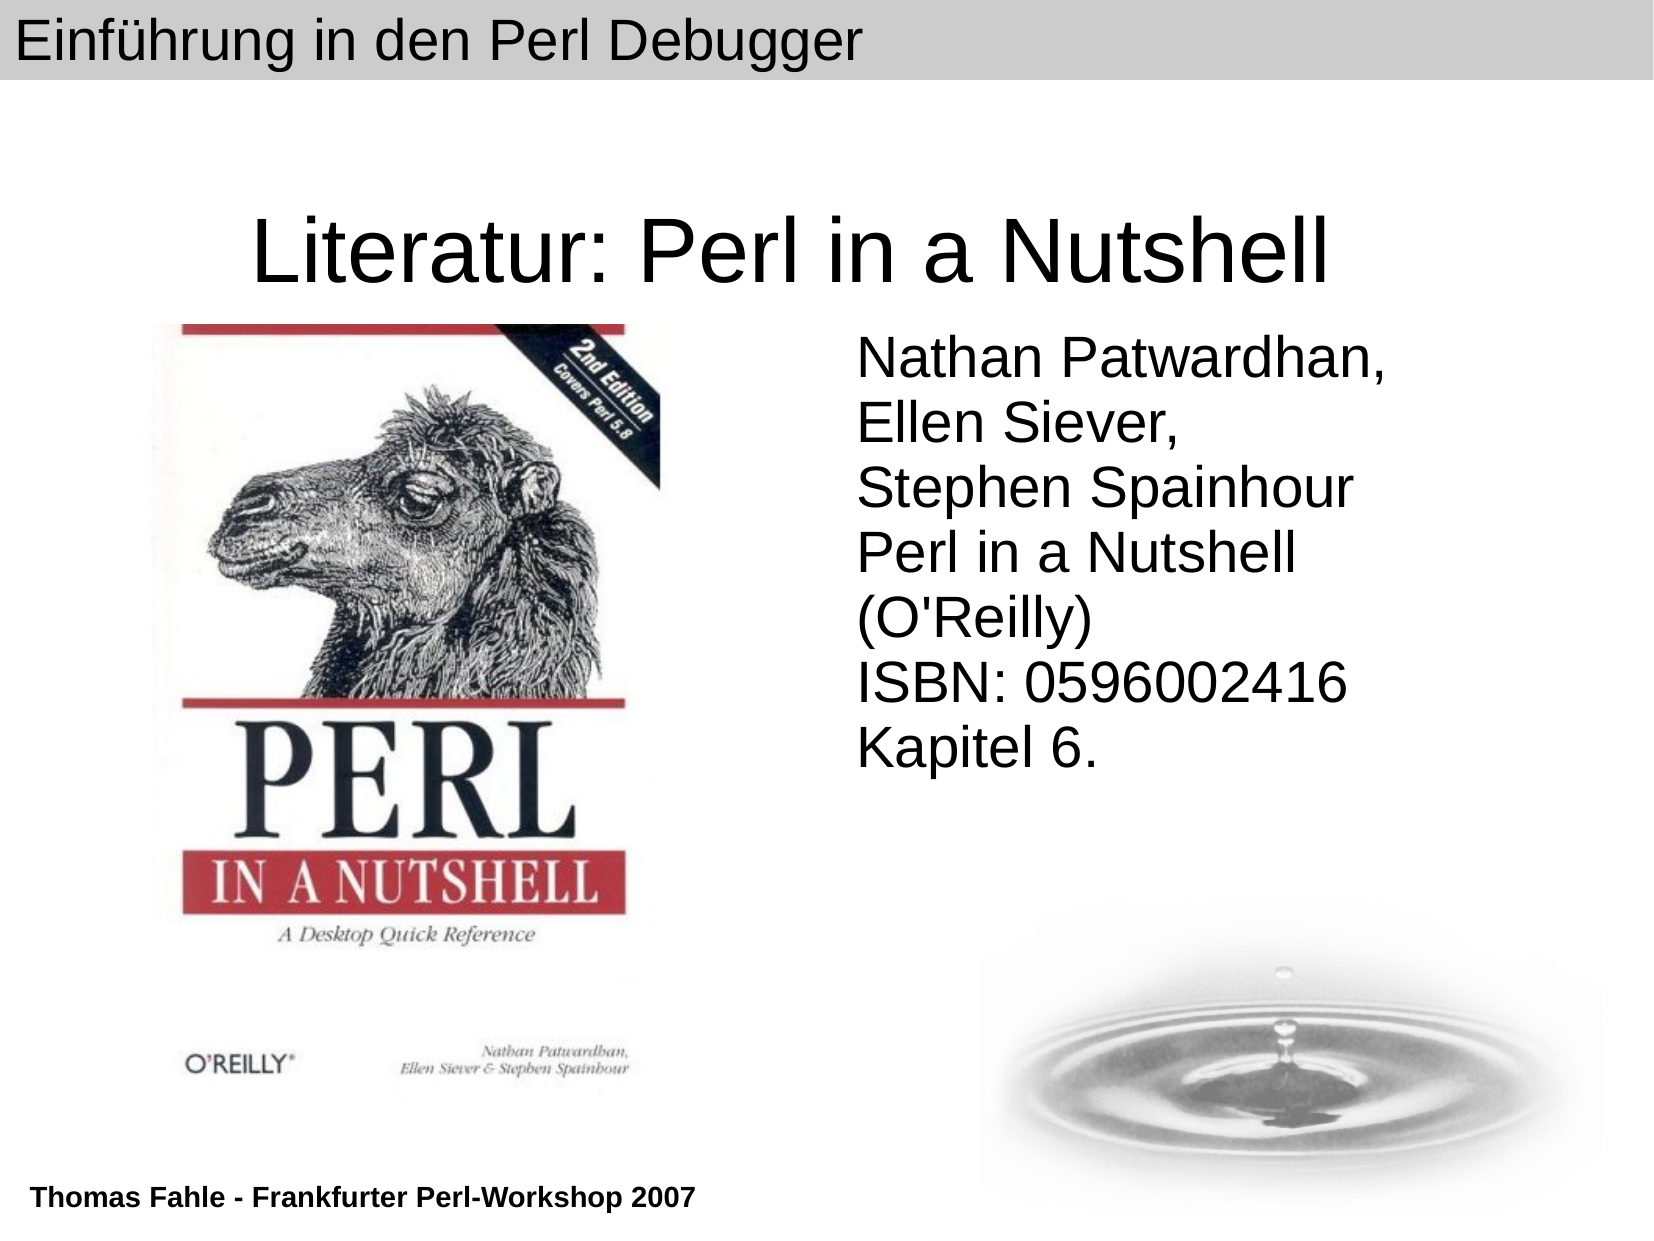

# Literatur: Perl in a Nutshell
Nathan Patwardhan,
Ellen Siever,
Stephen Spainhour
Perl in a Nutshell
(O'Reilly)
ISBN: 0596002416
Kapitel 6.